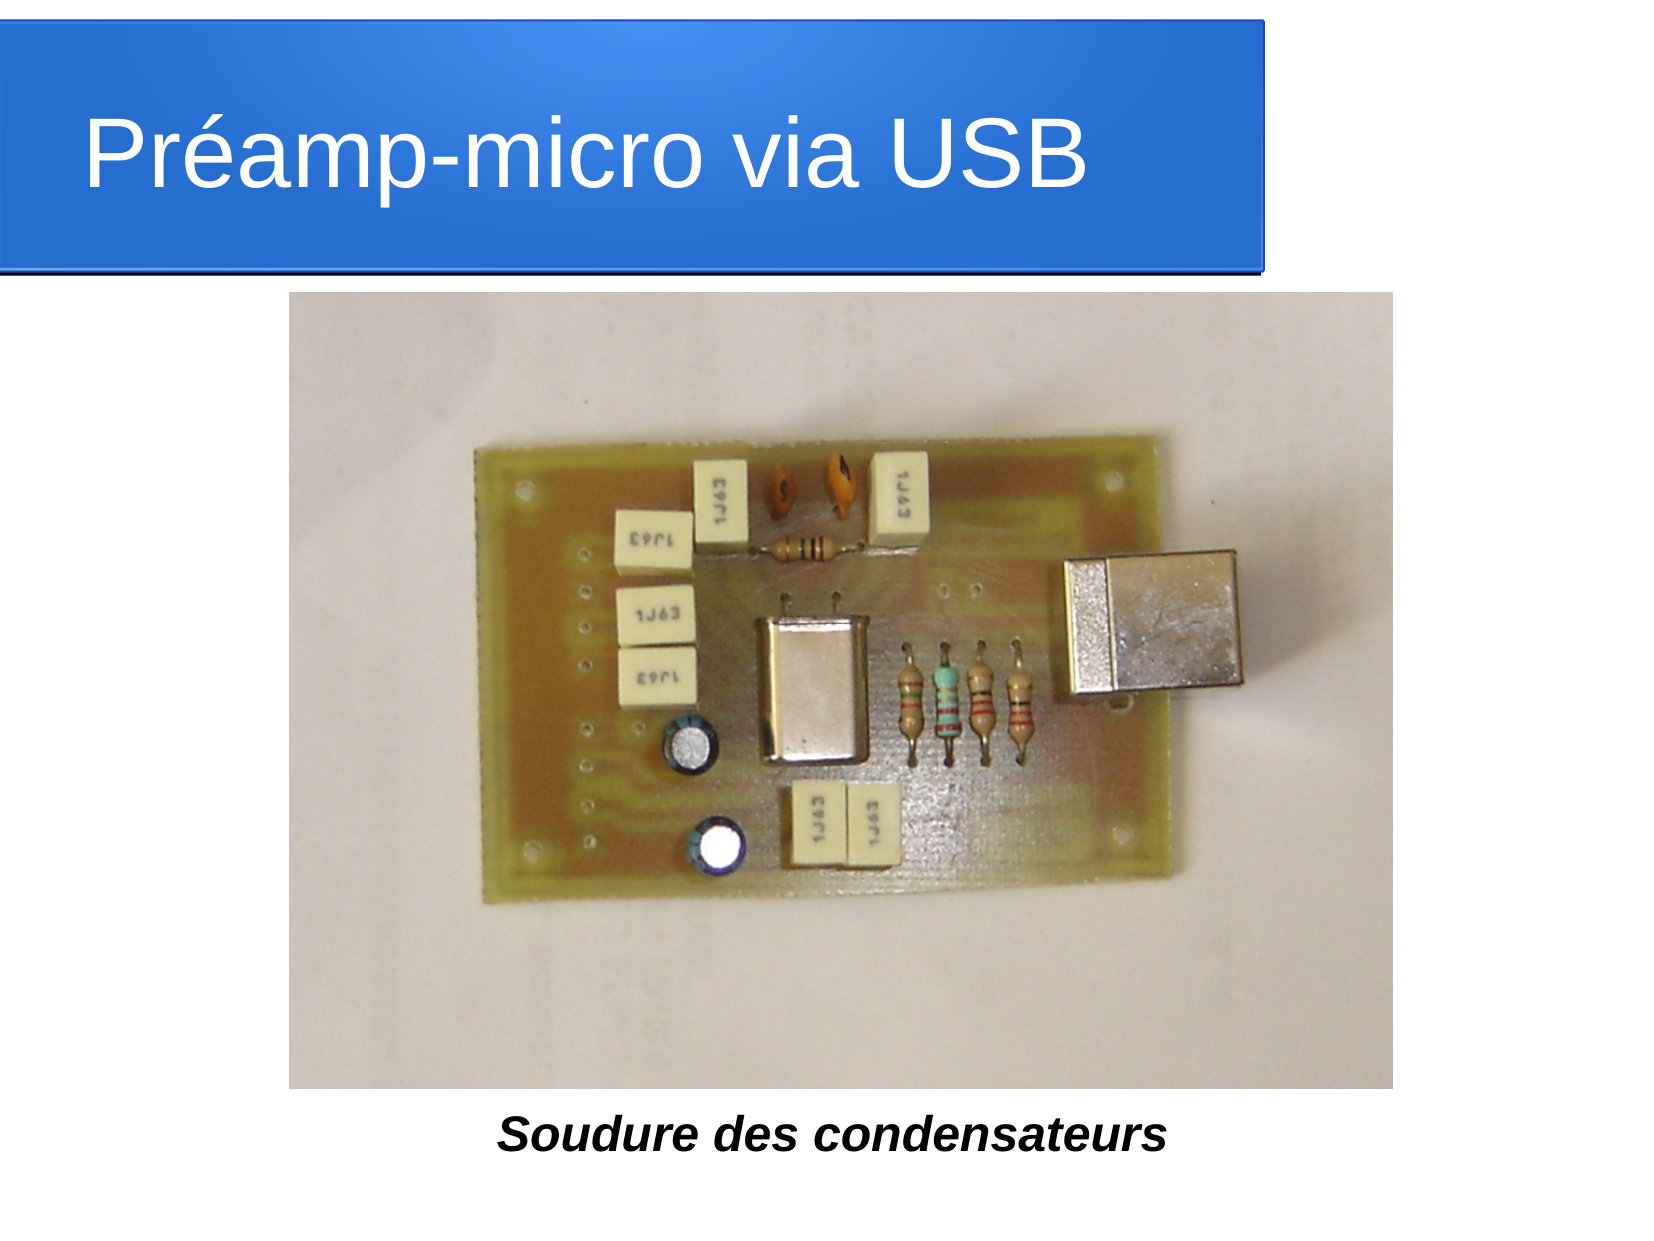

# Préamp-micro via USB
Soudure des condensateurs